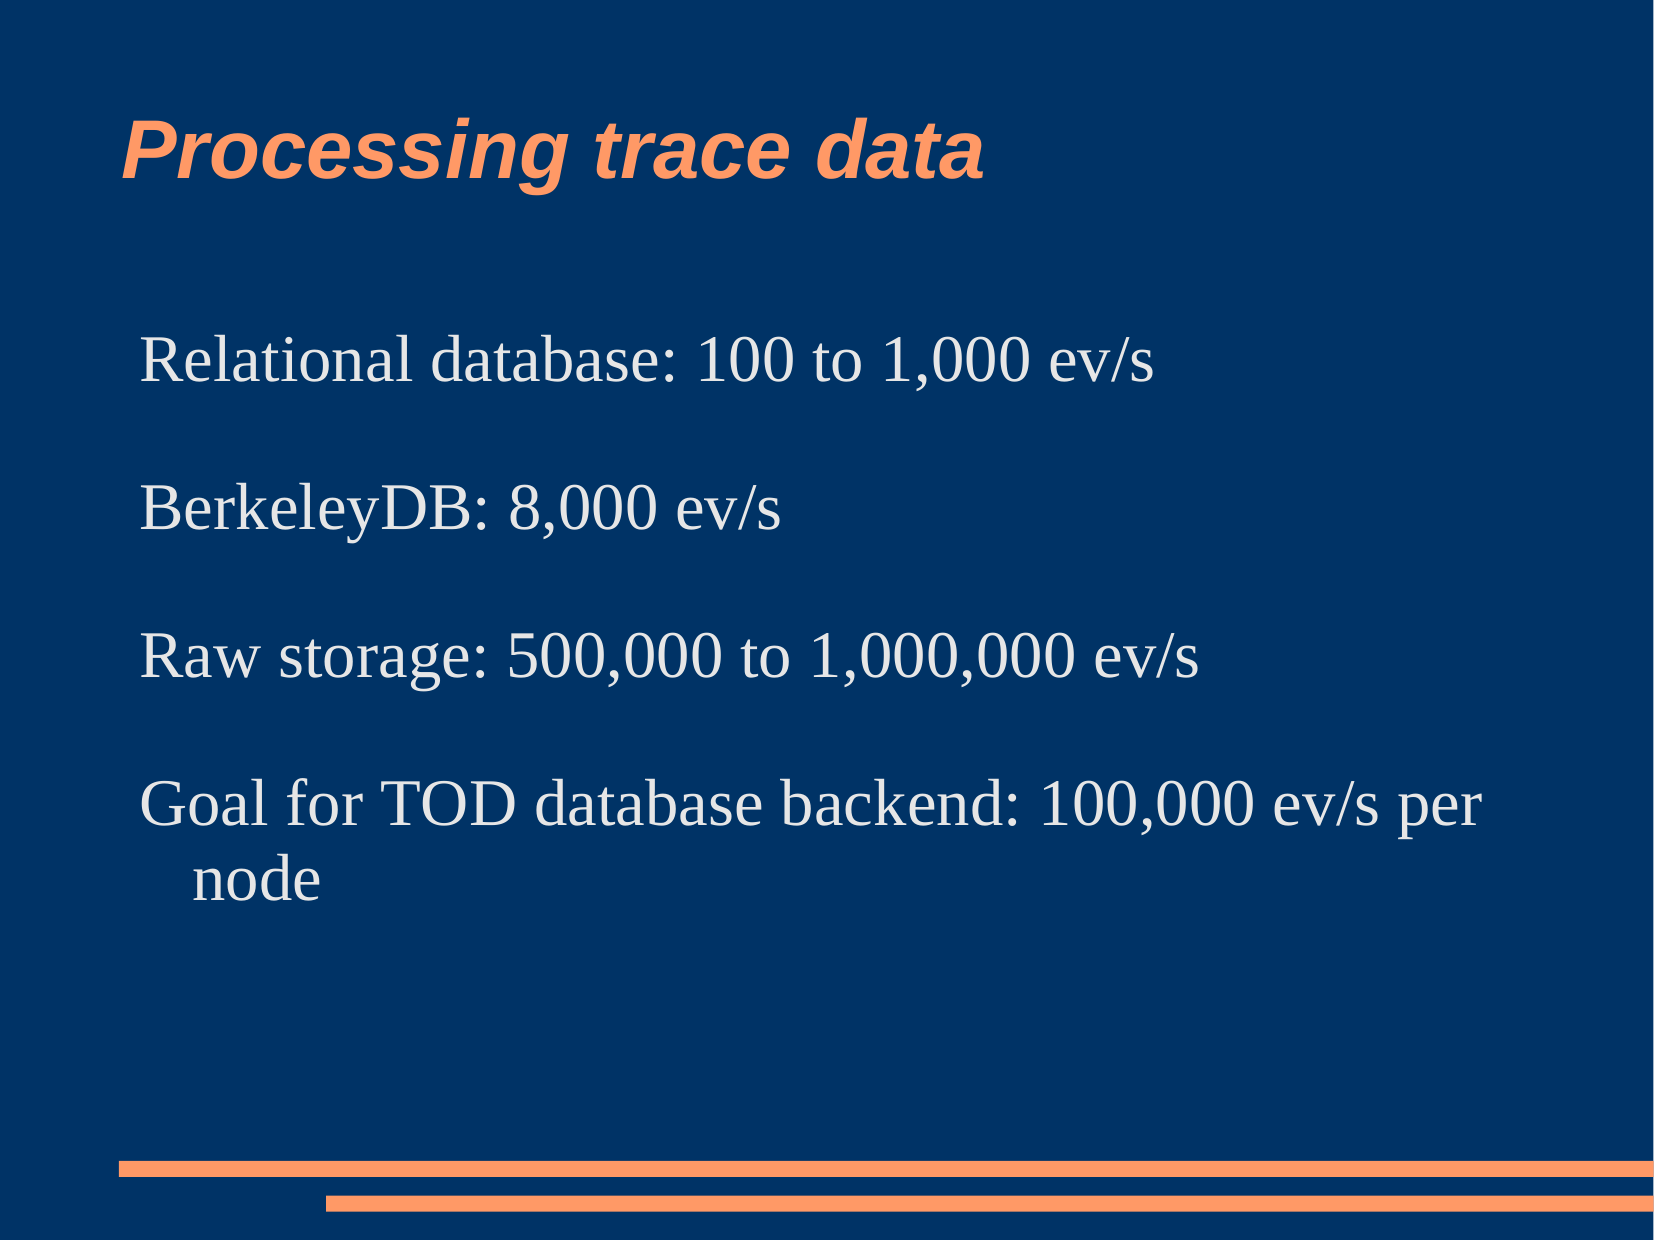

# Processing trace data
Relational database: 100 to 1,000 ev/s
BerkeleyDB: 8,000 ev/s
Raw storage: 500,000 to 1,000,000 ev/s
Goal for TOD database backend: 100,000 ev/s per node